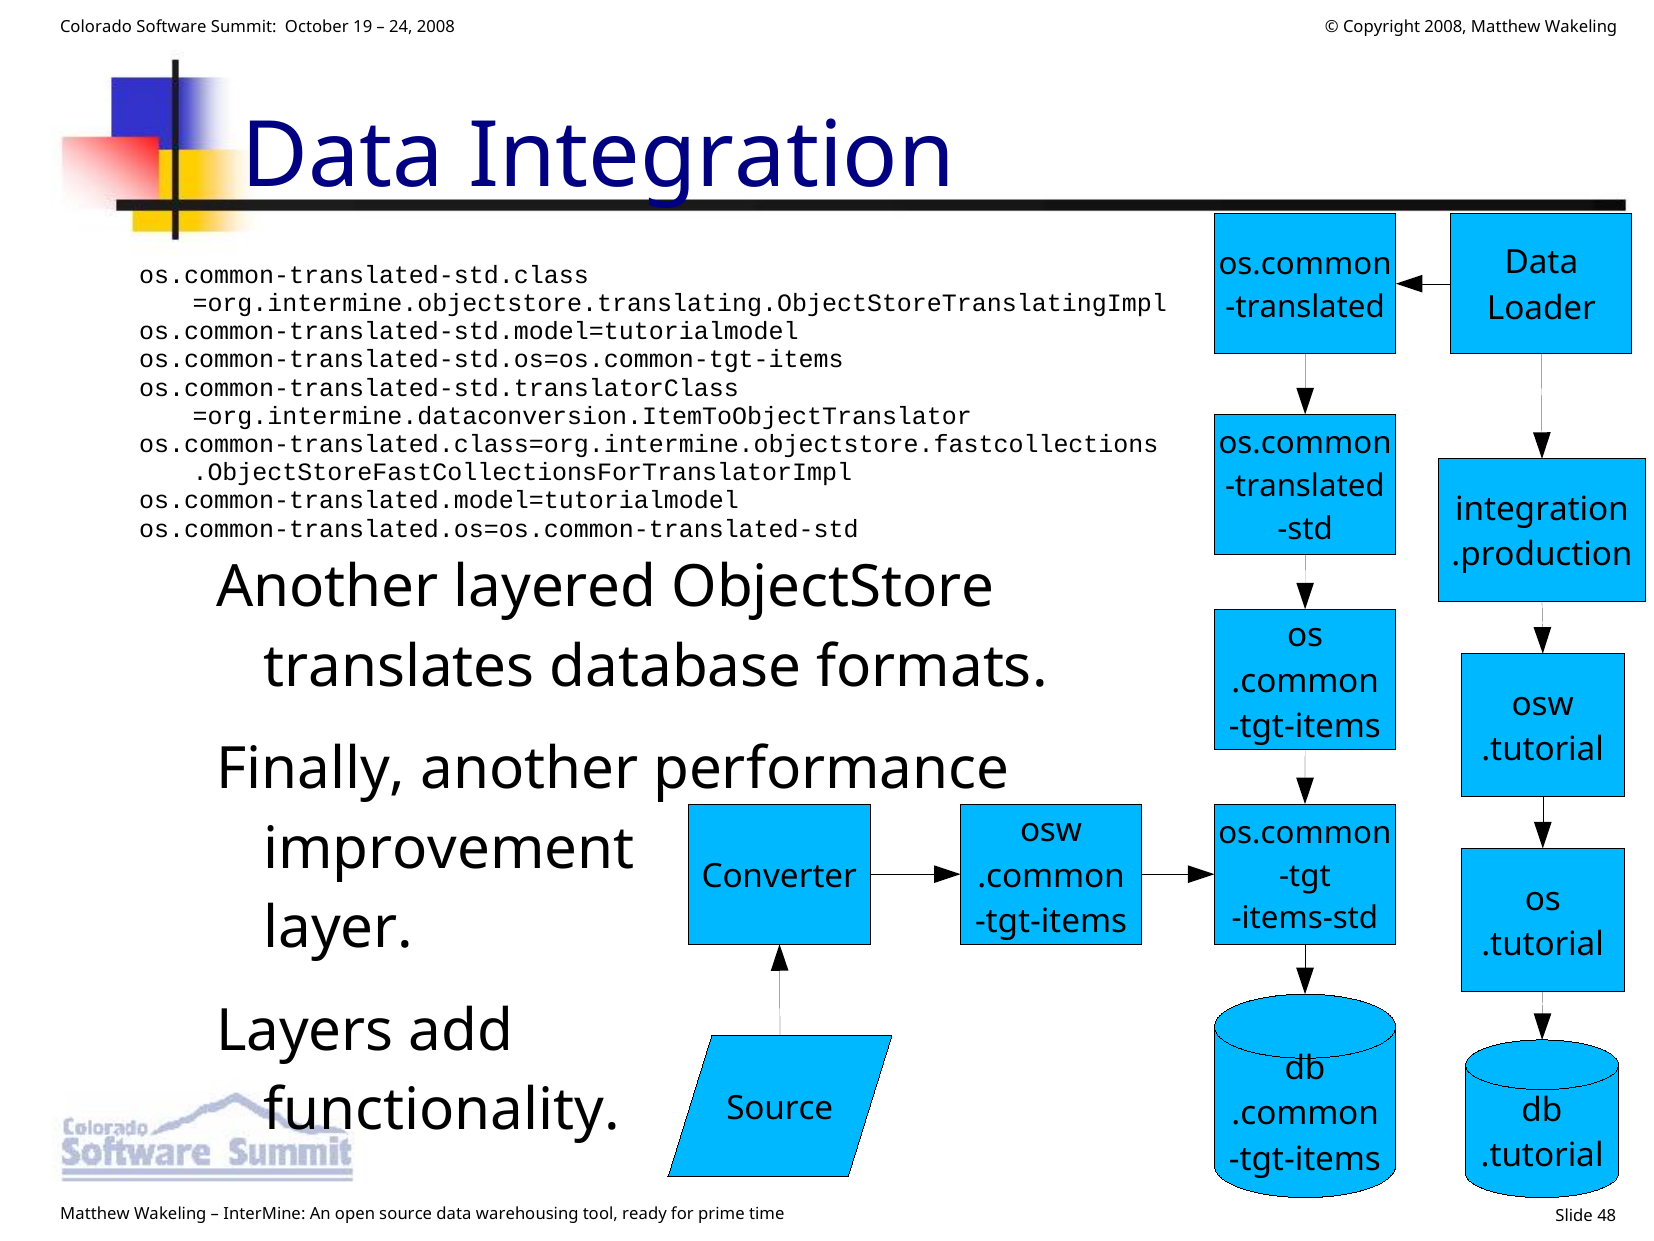

# Data Integration
os.common
-translated
Data
Loader
os.common-translated-std.class
=org.intermine.objectstore.translating.ObjectStoreTranslatingImpl
os.common-translated-std.model=tutorialmodel
os.common-translated-std.os=os.common-tgt-items
os.common-translated-std.translatorClass
=org.intermine.dataconversion.ItemToObjectTranslator
os.common-translated.class=org.intermine.objectstore.fastcollections
.ObjectStoreFastCollectionsForTranslatorImpl
os.common-translated.model=tutorialmodel
os.common-translated.os=os.common-translated-std
Another layered ObjectStore
translates database formats.
Finally, another performance
improvement
layer.
Layers add
functionality.
os.common
-translated
-std
integration
.production
os
.common
-tgt-items
osw
.tutorial
Converter
osw
.common
-tgt-items
os.common
-tgt
-items-std
os
.tutorial
db
.common
-tgt-items
Source
db
.tutorial